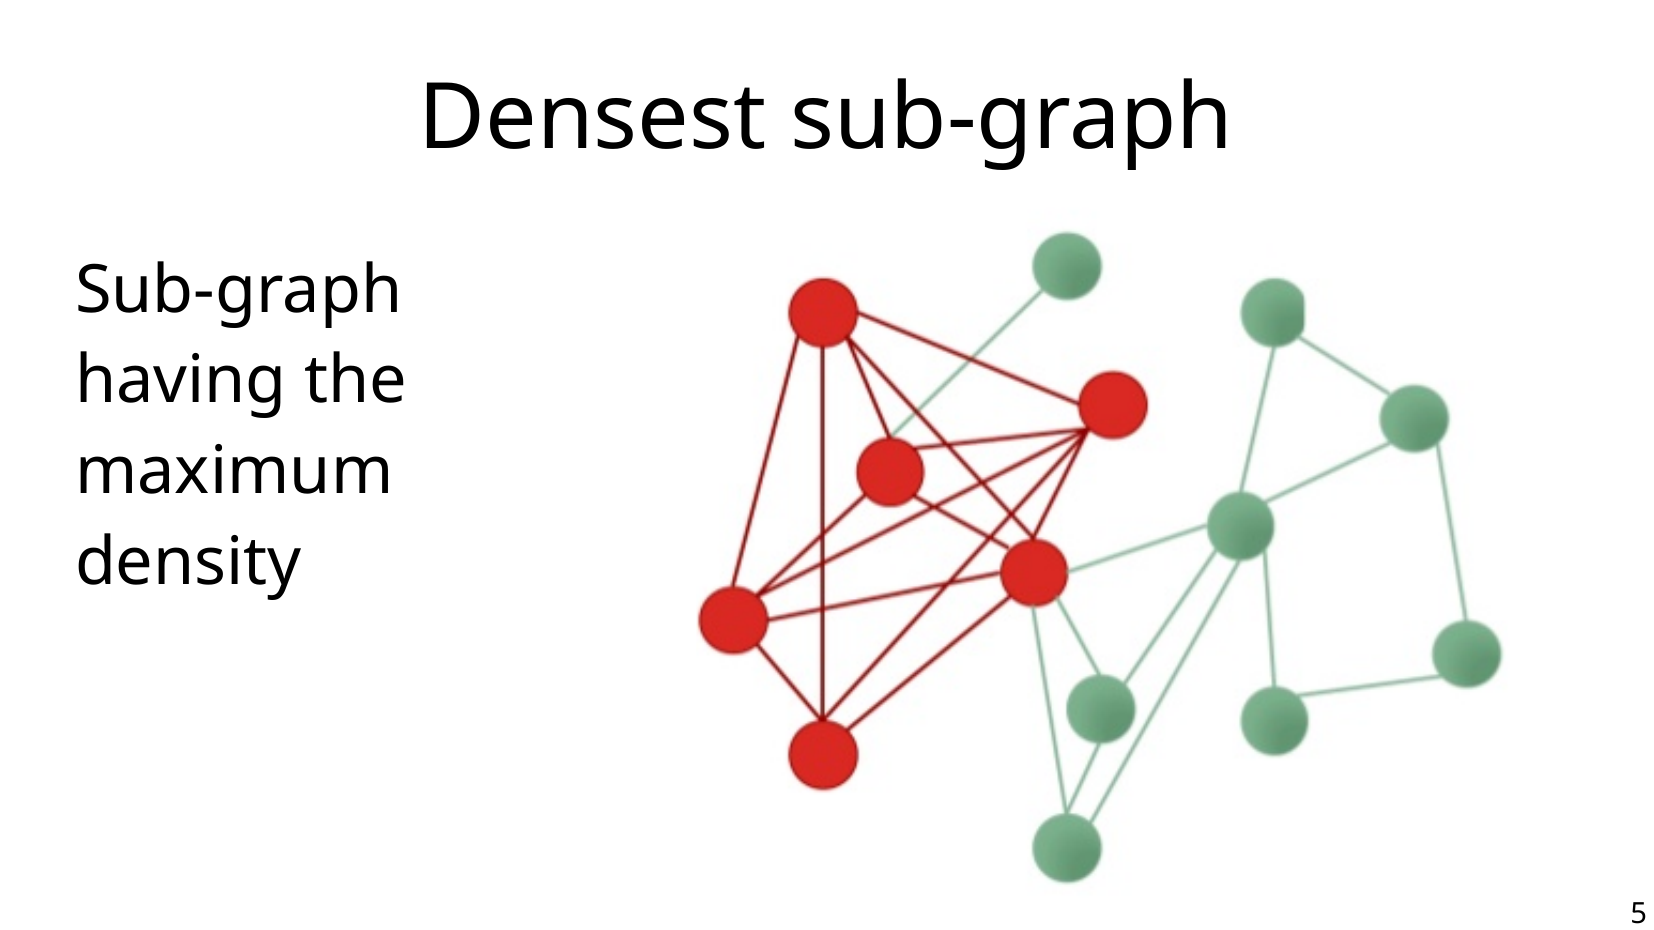

# Densest sub-graph
Sub-graph having the maximum density
5